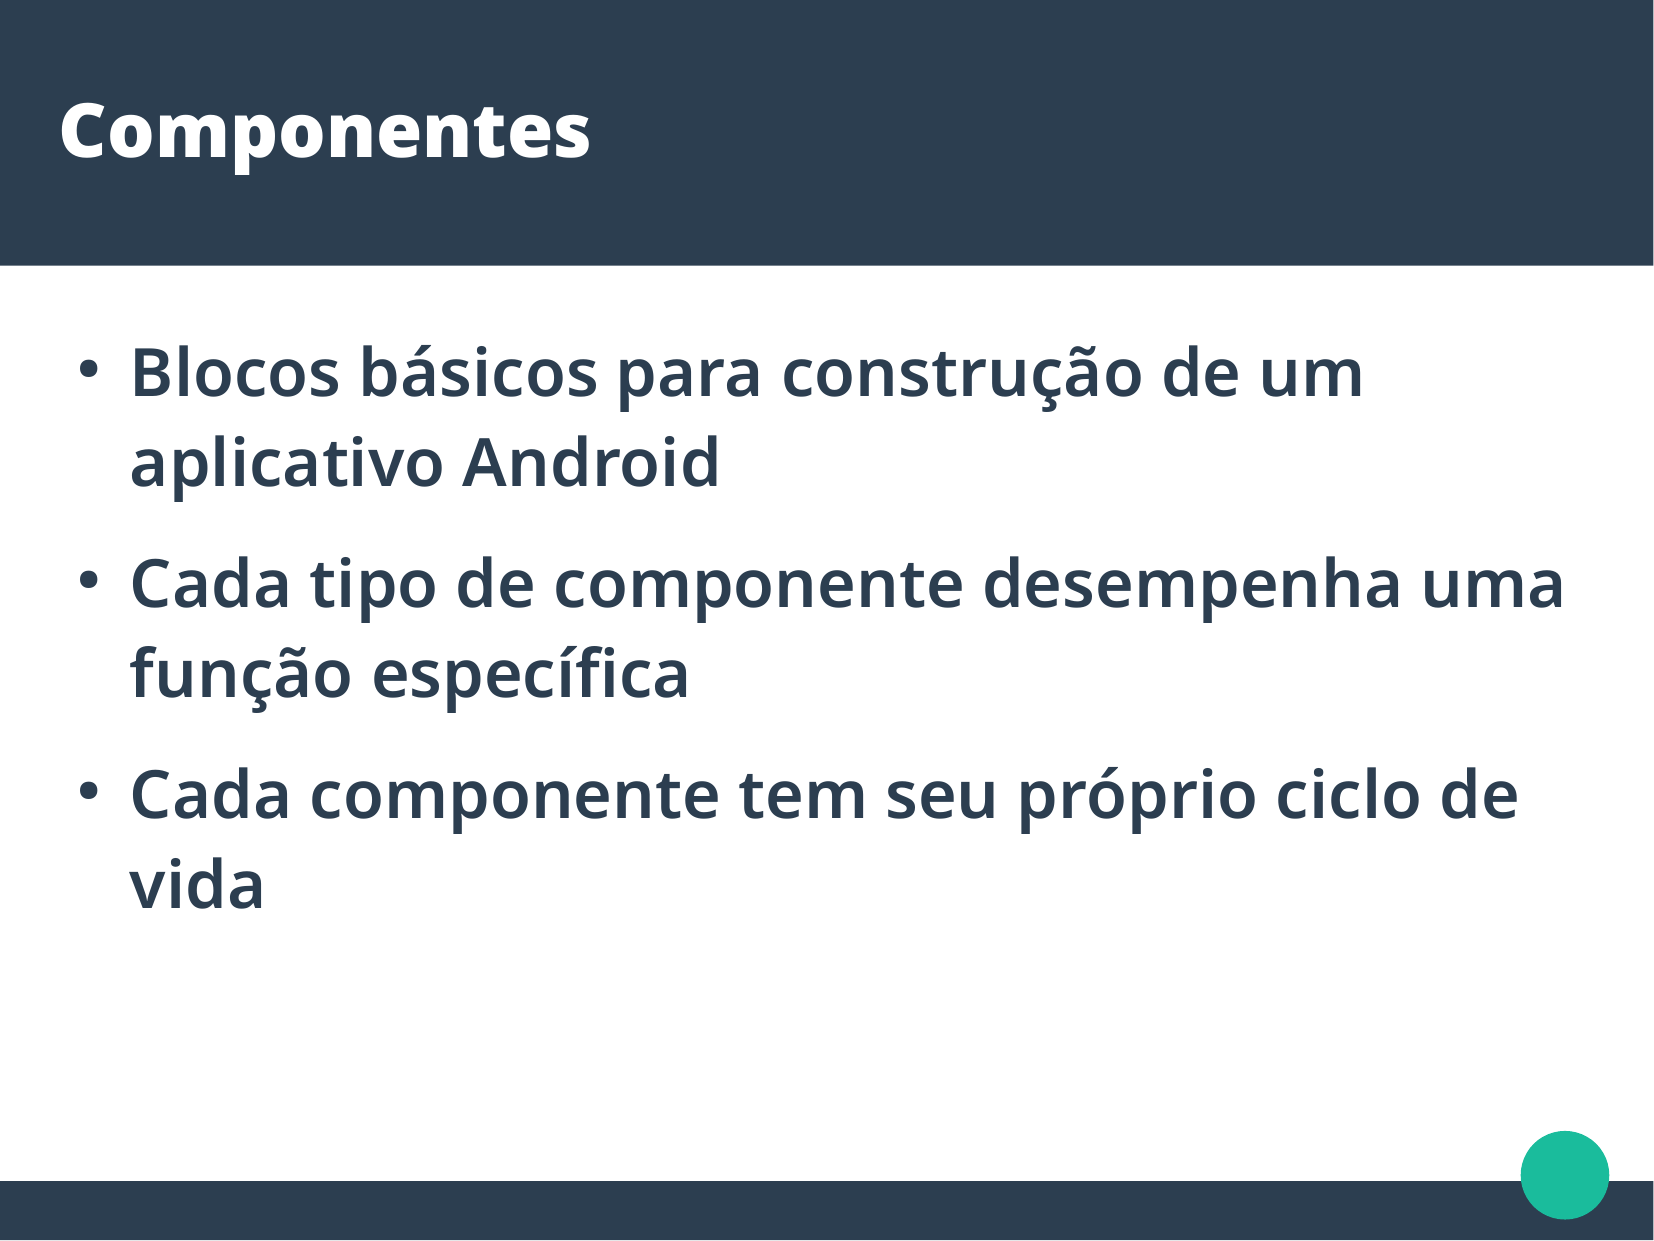

# Componentes
Blocos básicos para construção de um aplicativo Android
Cada tipo de componente desempenha uma função específica
Cada componente tem seu próprio ciclo de vida